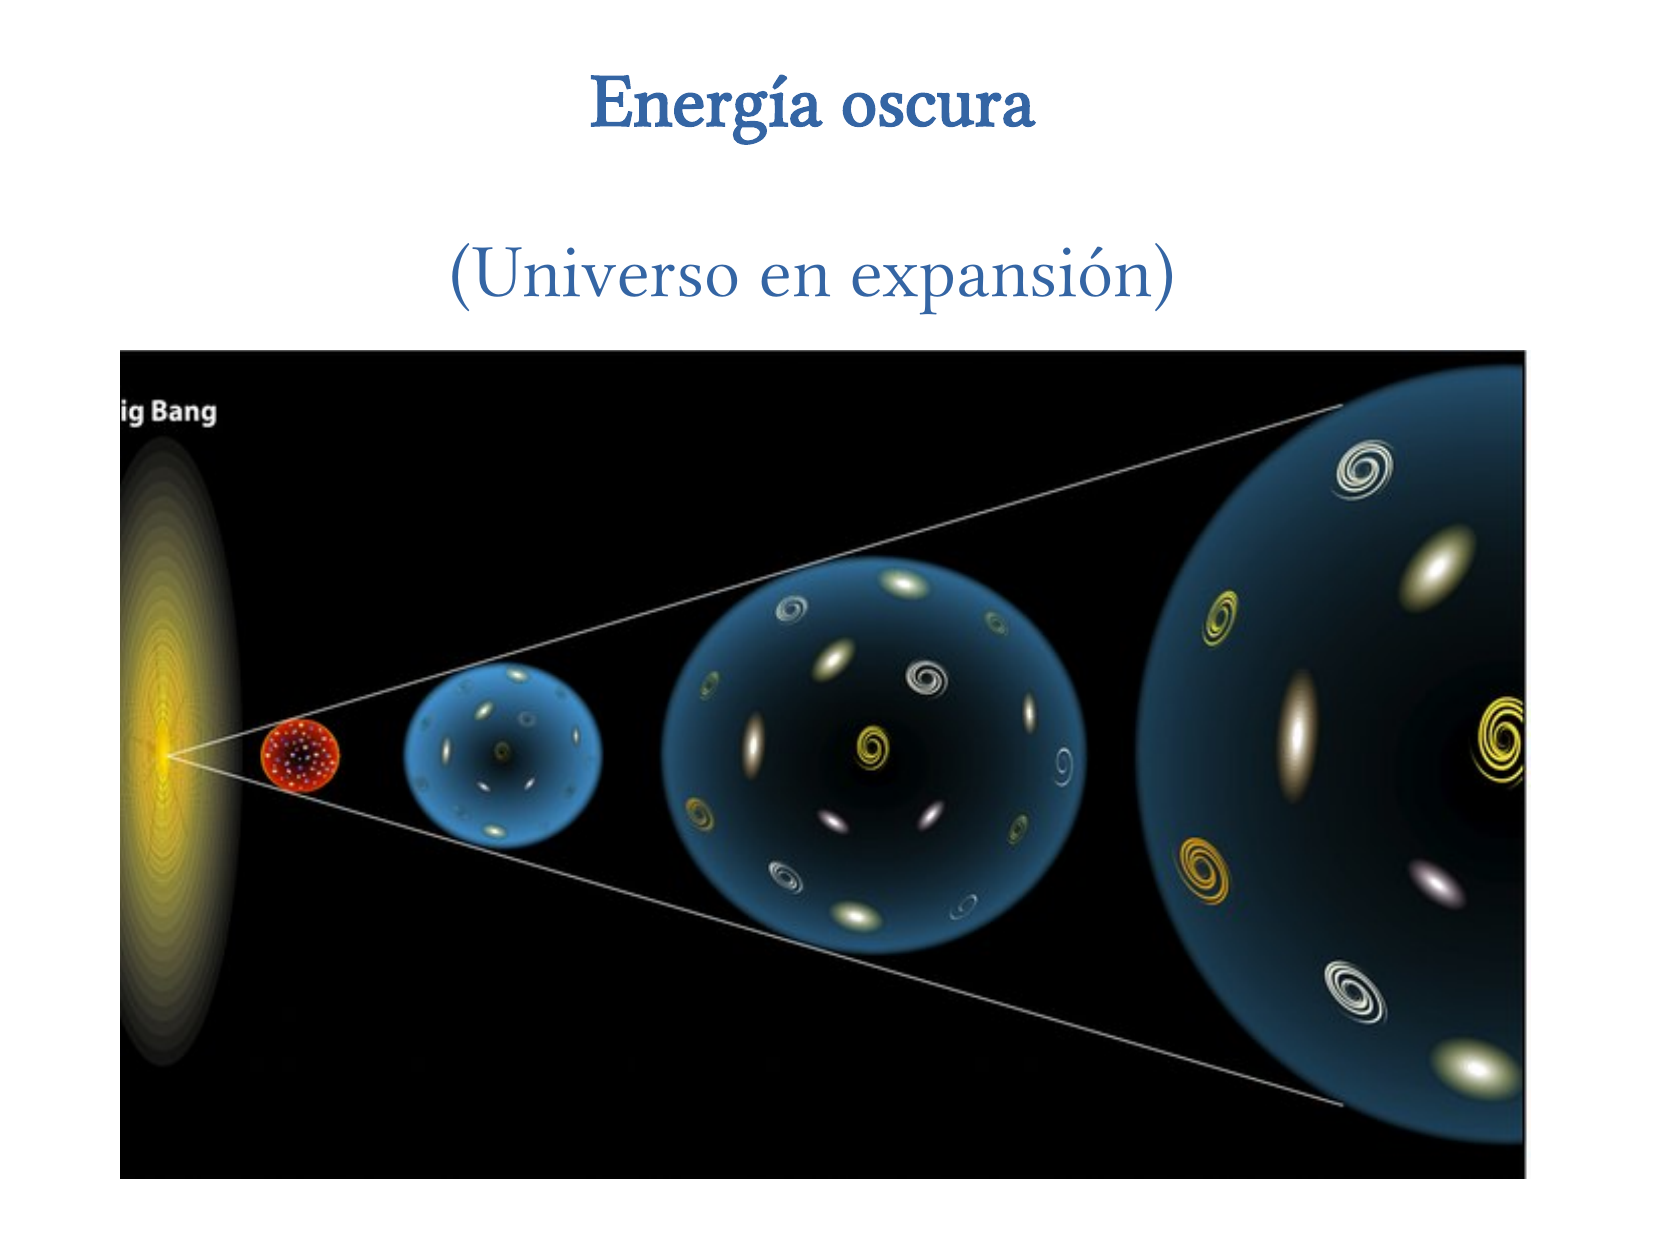

# Energía oscura (Universo en expansión)
14